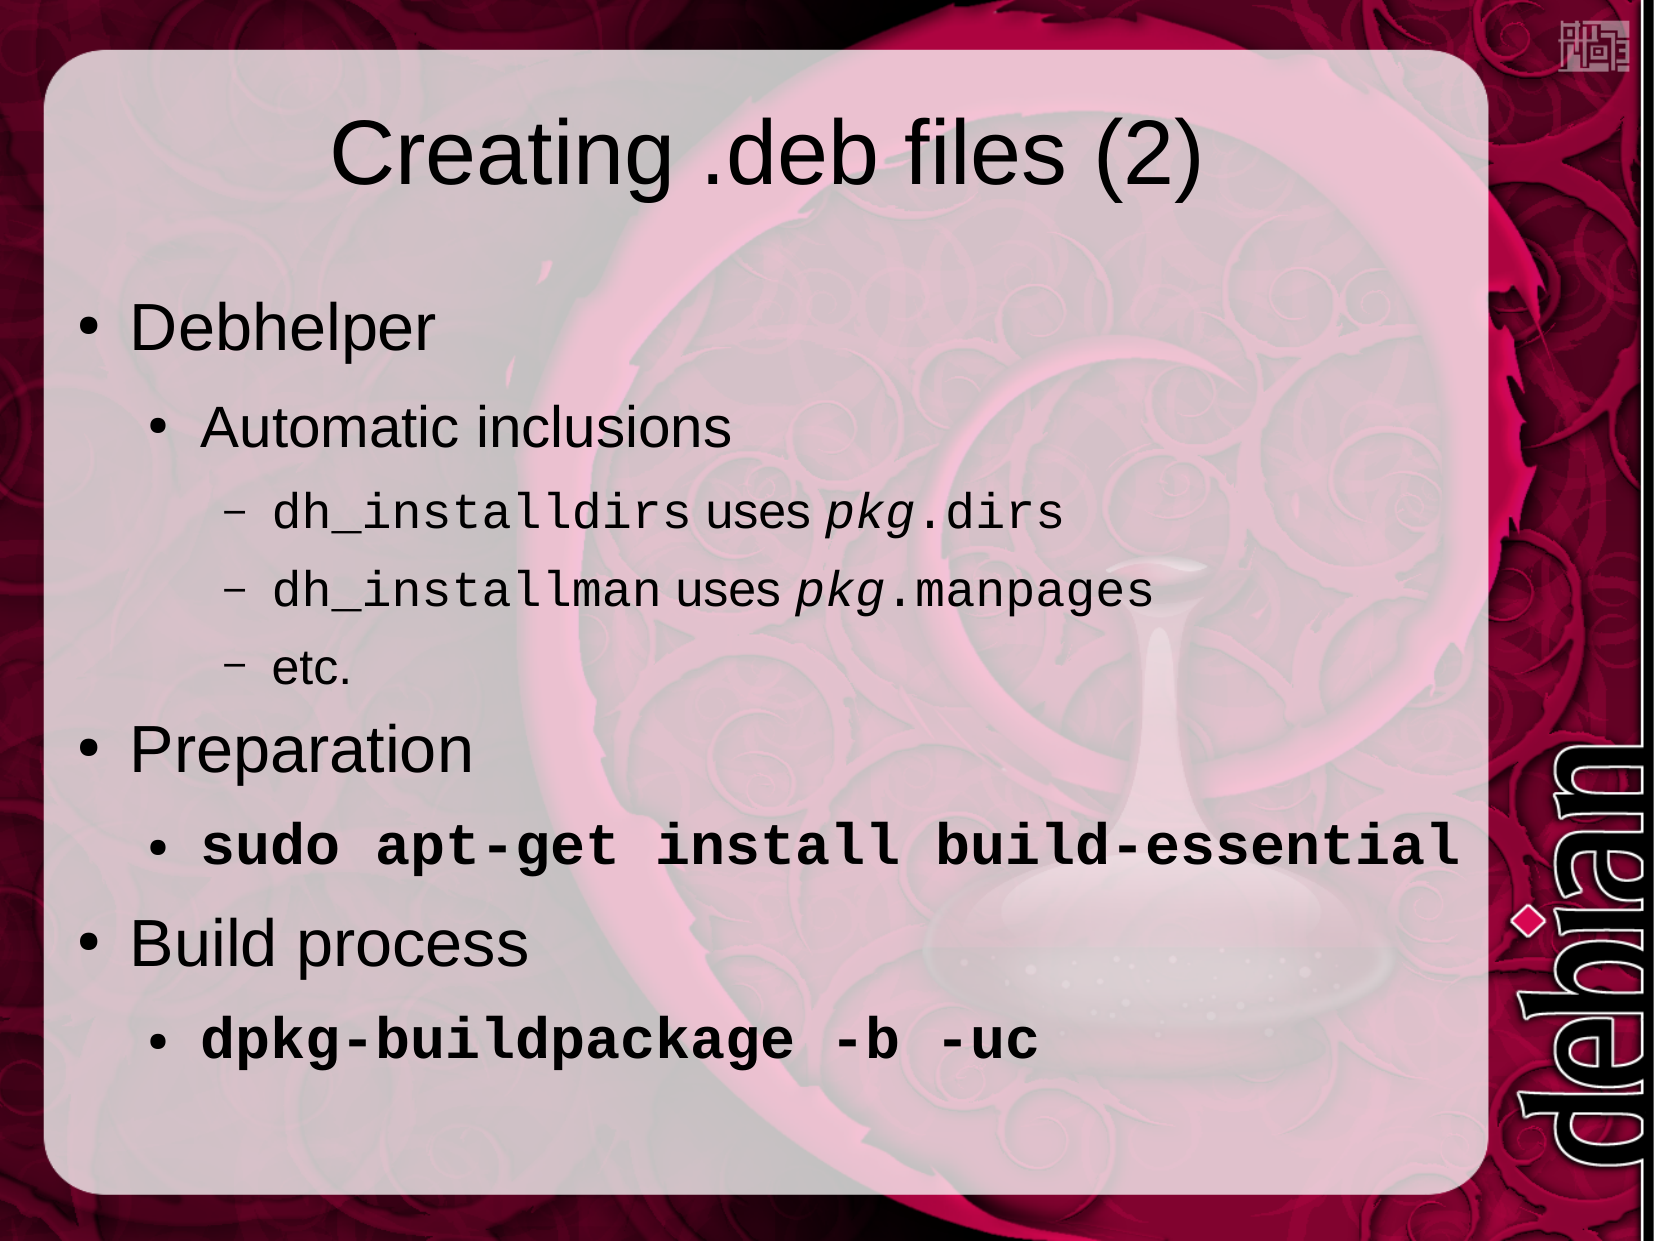

# Creating .deb files (2)
Debhelper
Automatic inclusions
dh_installdirs uses pkg.dirs
dh_installman uses pkg.manpages
etc.
Preparation
sudo apt-get install build-essential
Build process
dpkg-buildpackage -b -uc